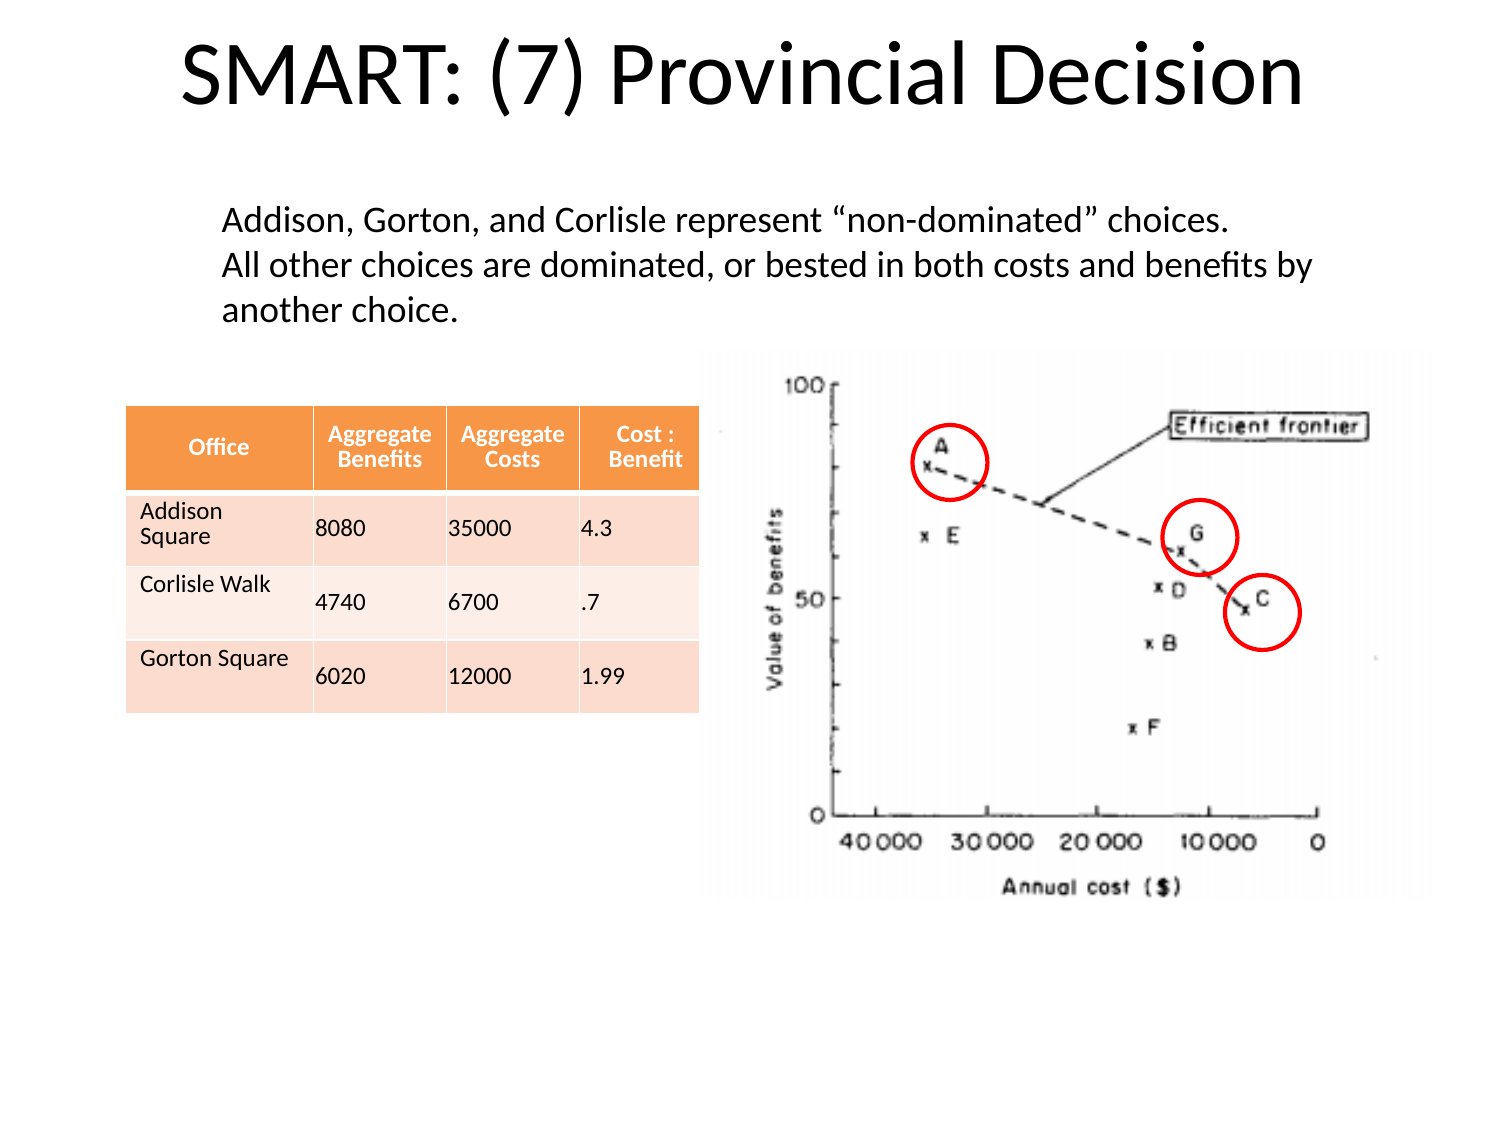

SMART: (7) Provincial Decision
Addison, Gorton, and Corlisle represent “non-dominated” choices.
All other choices are dominated, or bested in both costs and benefits by
another choice.
| Office | Aggregate Benefits | Aggregate Costs | Cost : Benefit |
| --- | --- | --- | --- |
| Addison Square | 8080 | 35000 | 4.3 |
| Corlisle Walk | 4740 | 6700 | .7 |
| Gorton Square | 6020 | 12000 | 1.99 |